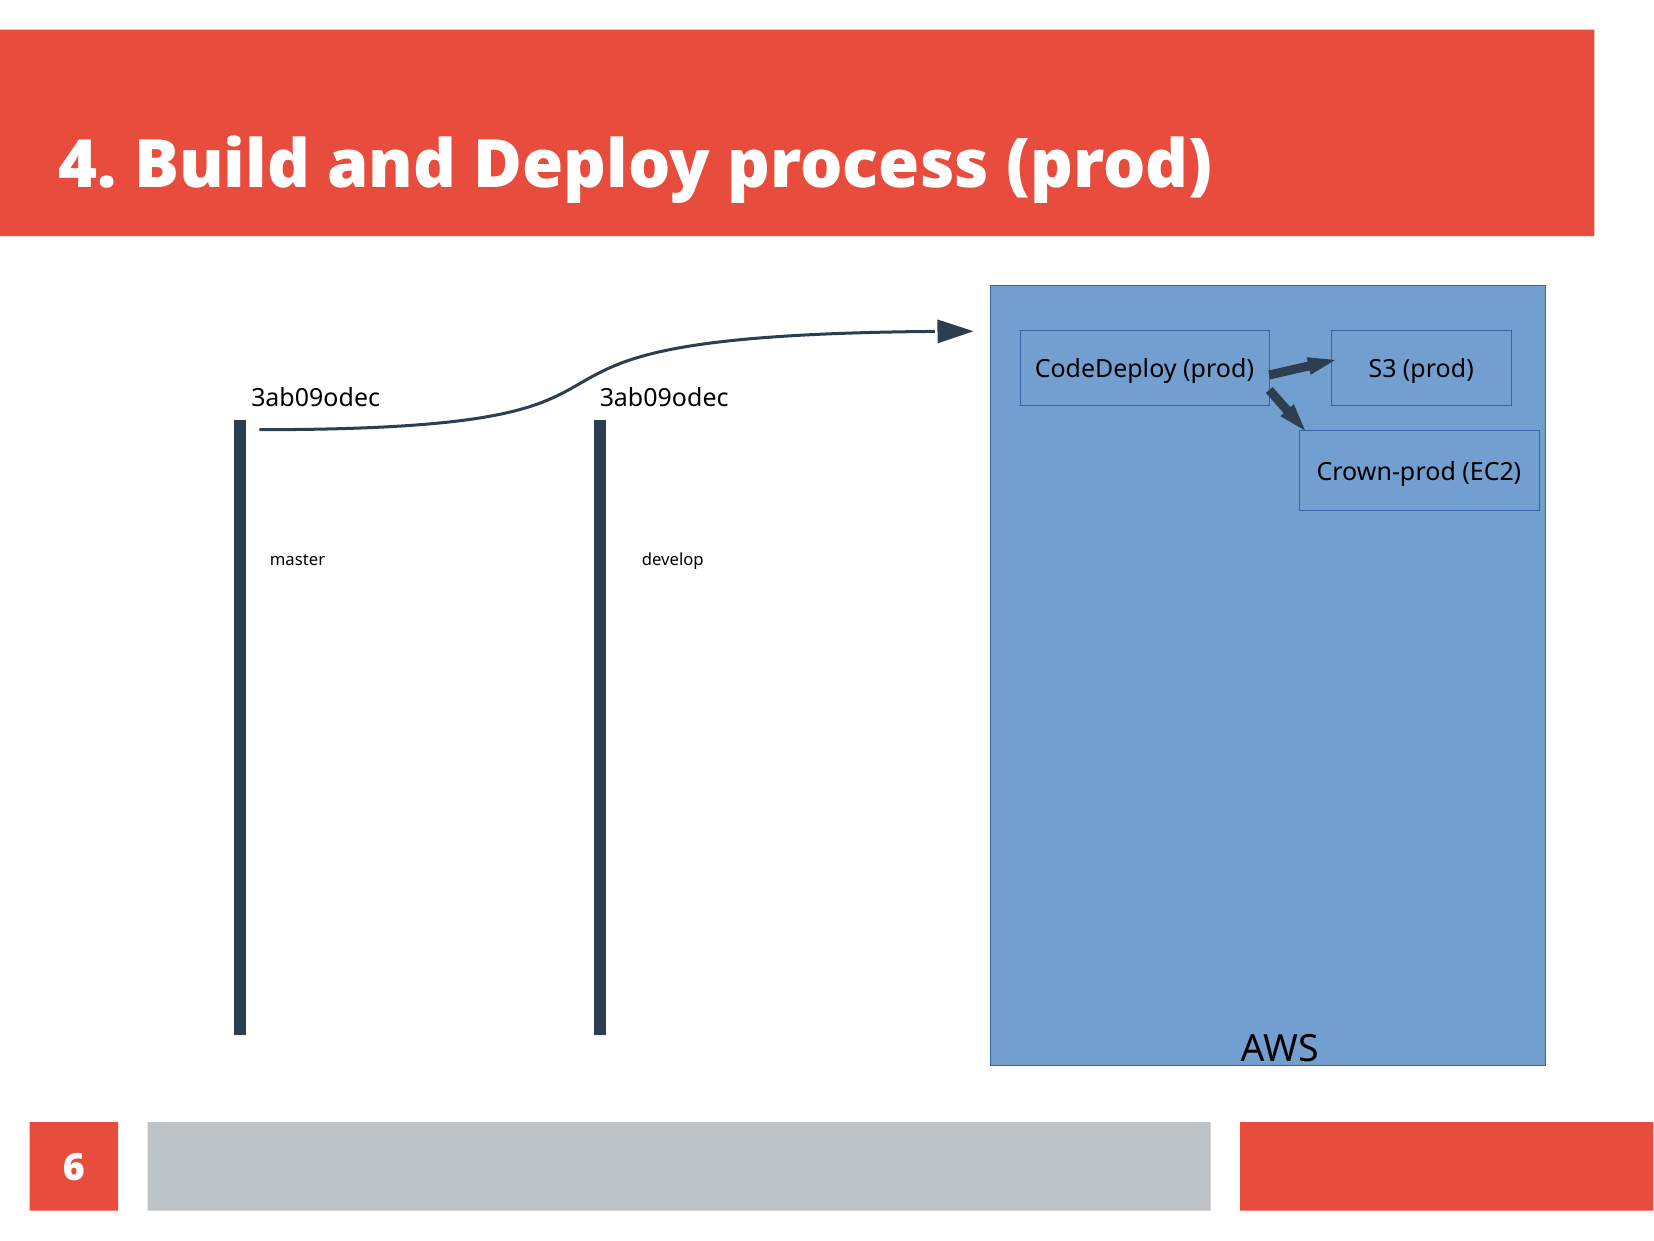

# 4. Build and Deploy process (prod)
CodeDeploy (prod)
S3 (prod)
3ab09odec
3ab09odec
Crown-prod (EC2)
master
develop
AWS
6